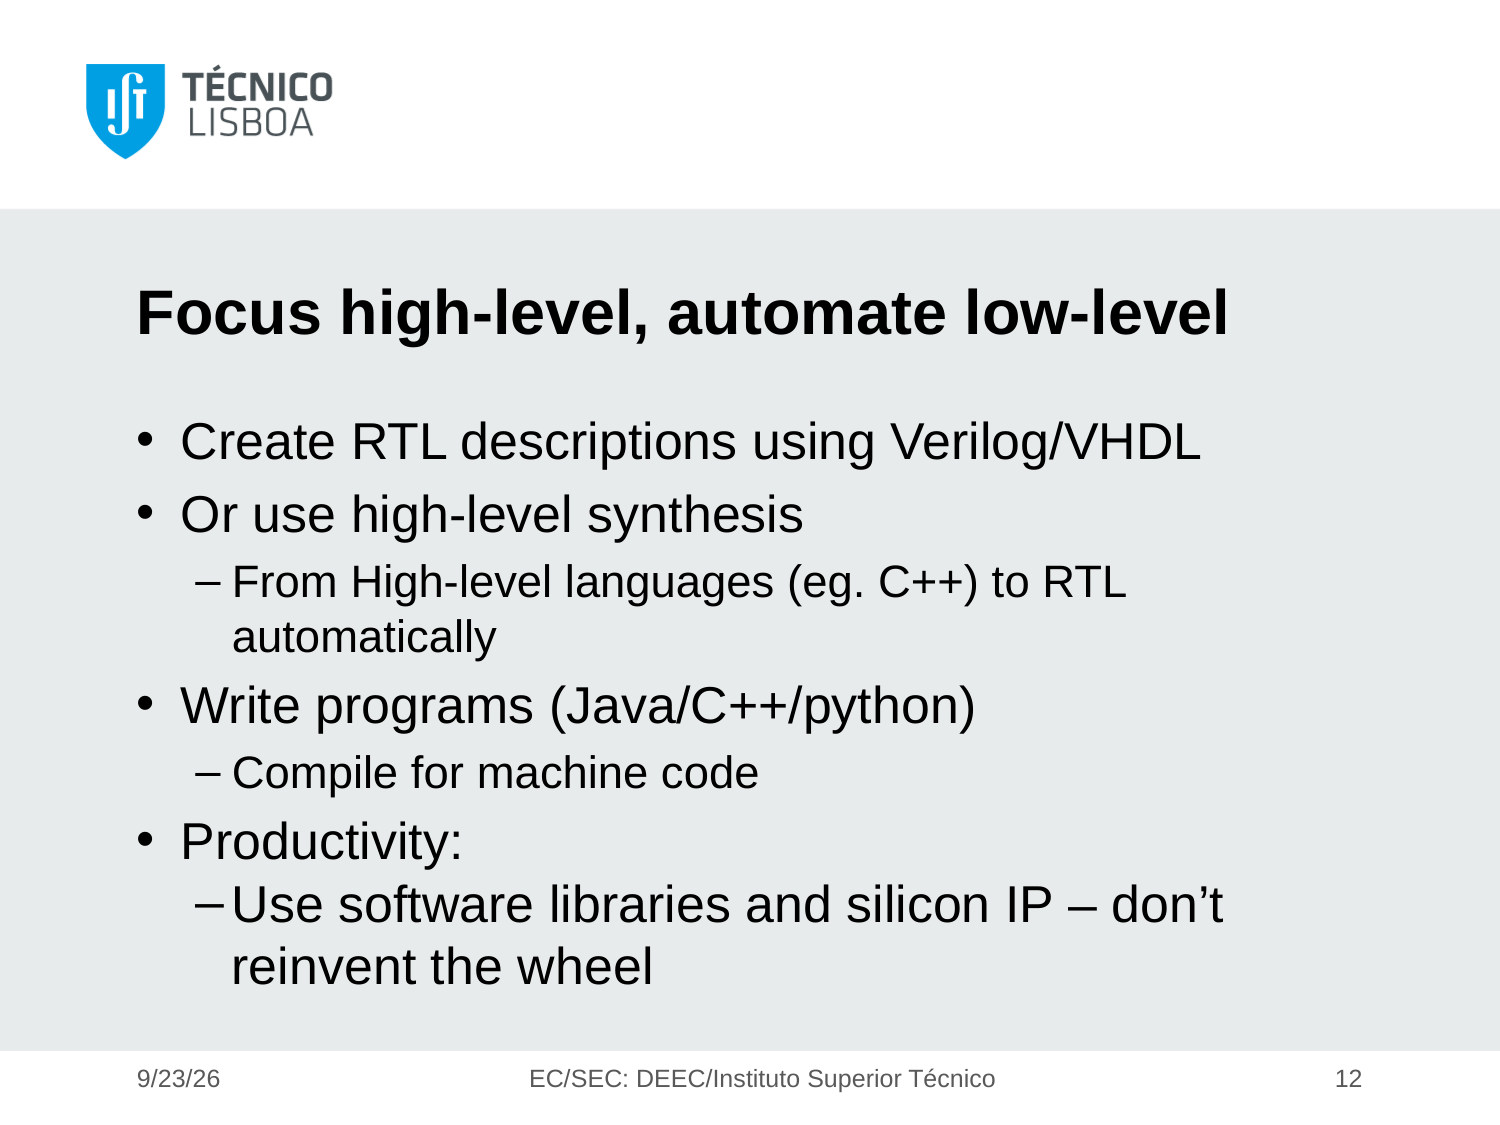

# Focus high-level, automate low-level
Create RTL descriptions using Verilog/VHDL
Or use high-level synthesis
From High-level languages (eg. C++) to RTL automatically
Write programs (Java/C++/python)
Compile for machine code
Productivity:
Use software libraries and silicon IP – don’t reinvent the wheel
EC/SEC: DEEC/Instituto Superior Técnico